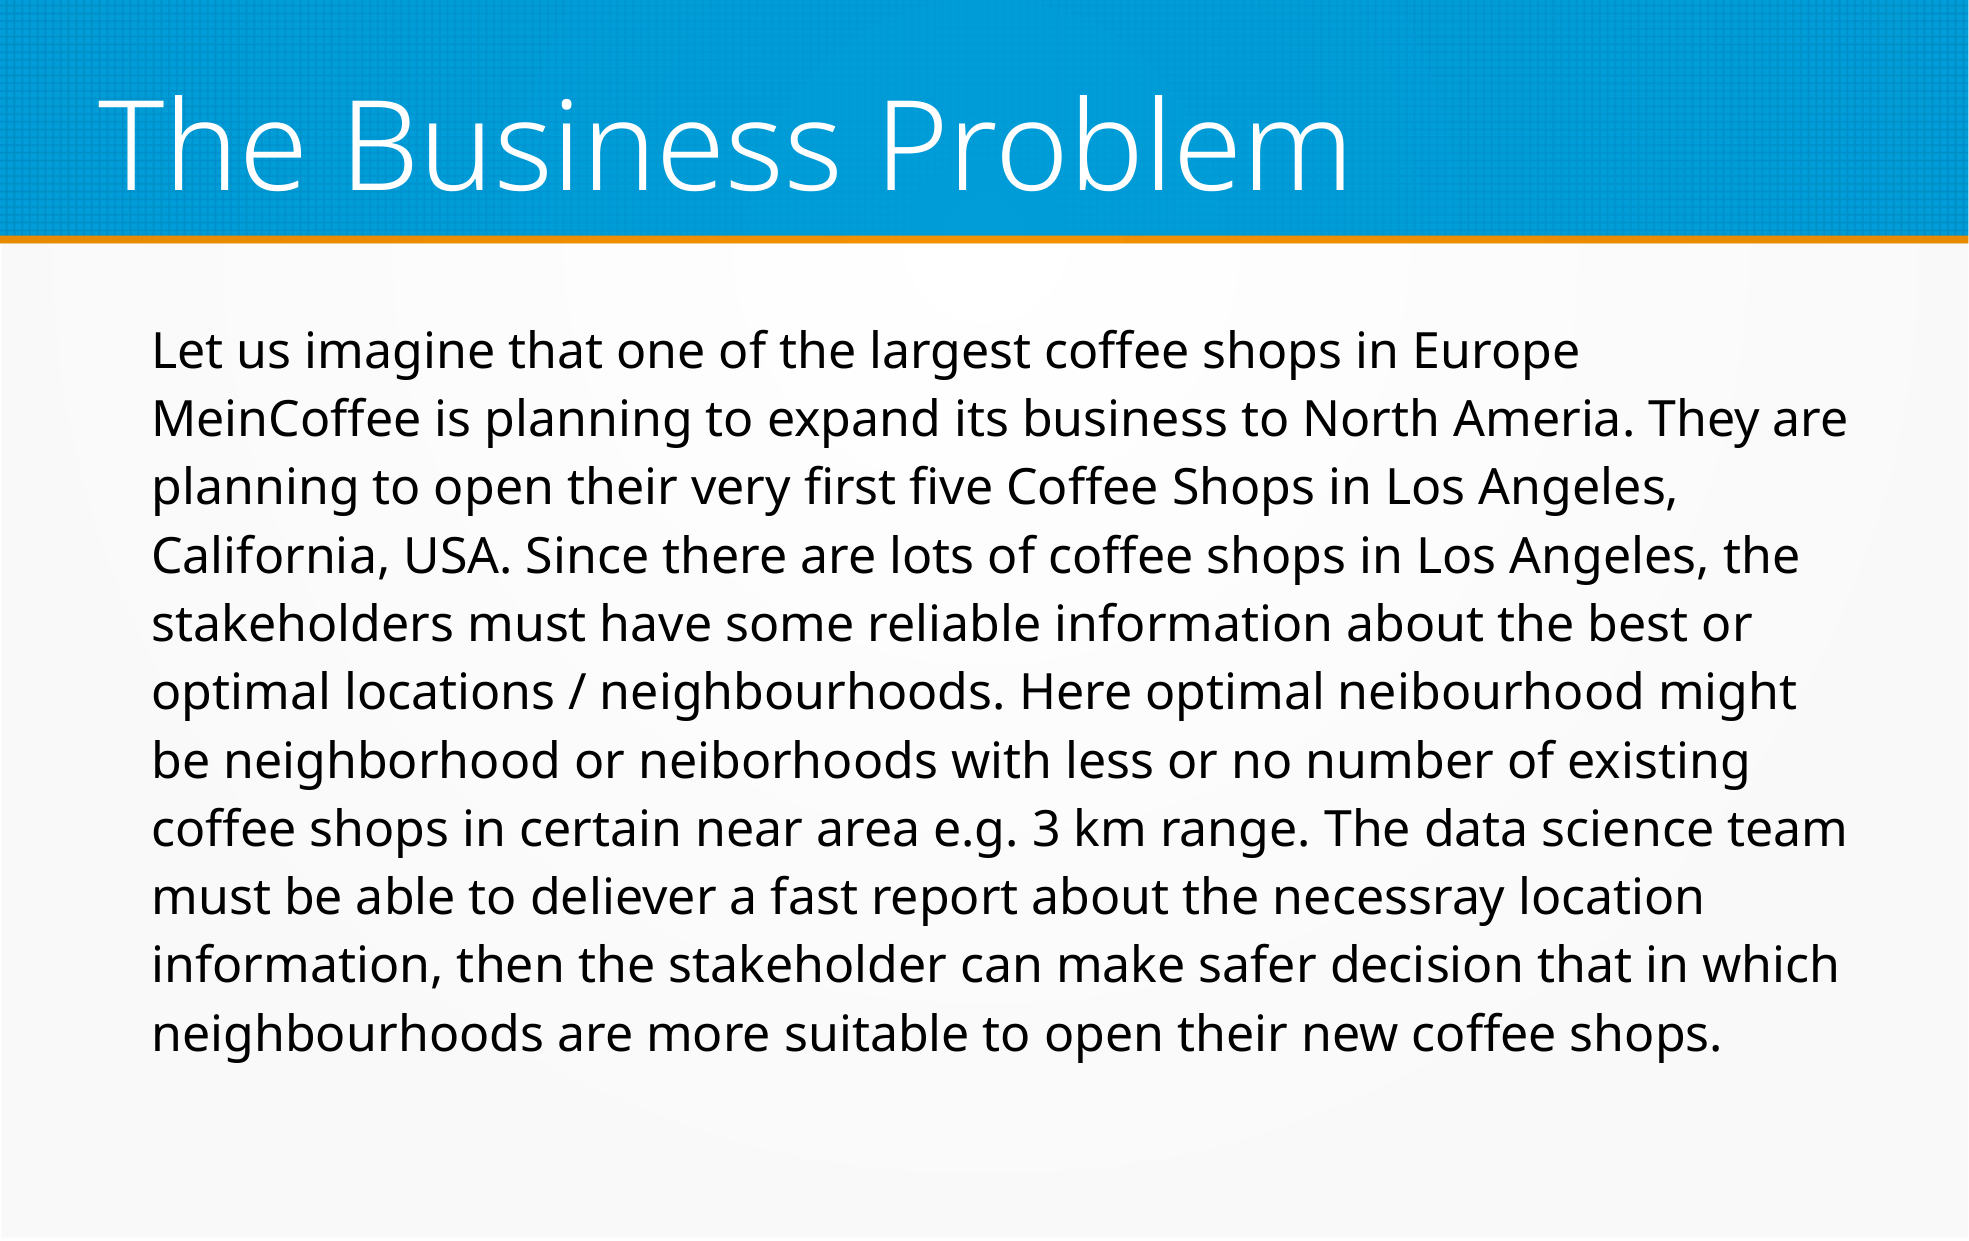

# The Business Problem
Let us imagine that one of the largest coffee shops in Europe MeinCoffee is planning to expand its business to North Ameria. They are planning to open their very first five Coffee Shops in Los Angeles, California, USA. Since there are lots of coffee shops in Los Angeles, the stakeholders must have some reliable information about the best or optimal locations / neighbourhoods. Here optimal neibourhood might be neighborhood or neiborhoods with less or no number of existing coffee shops in certain near area e.g. 3 km range. The data science team must be able to deliever a fast report about the necessray location information, then the stakeholder can make safer decision that in which neighbourhoods are more suitable to open their new coffee shops.